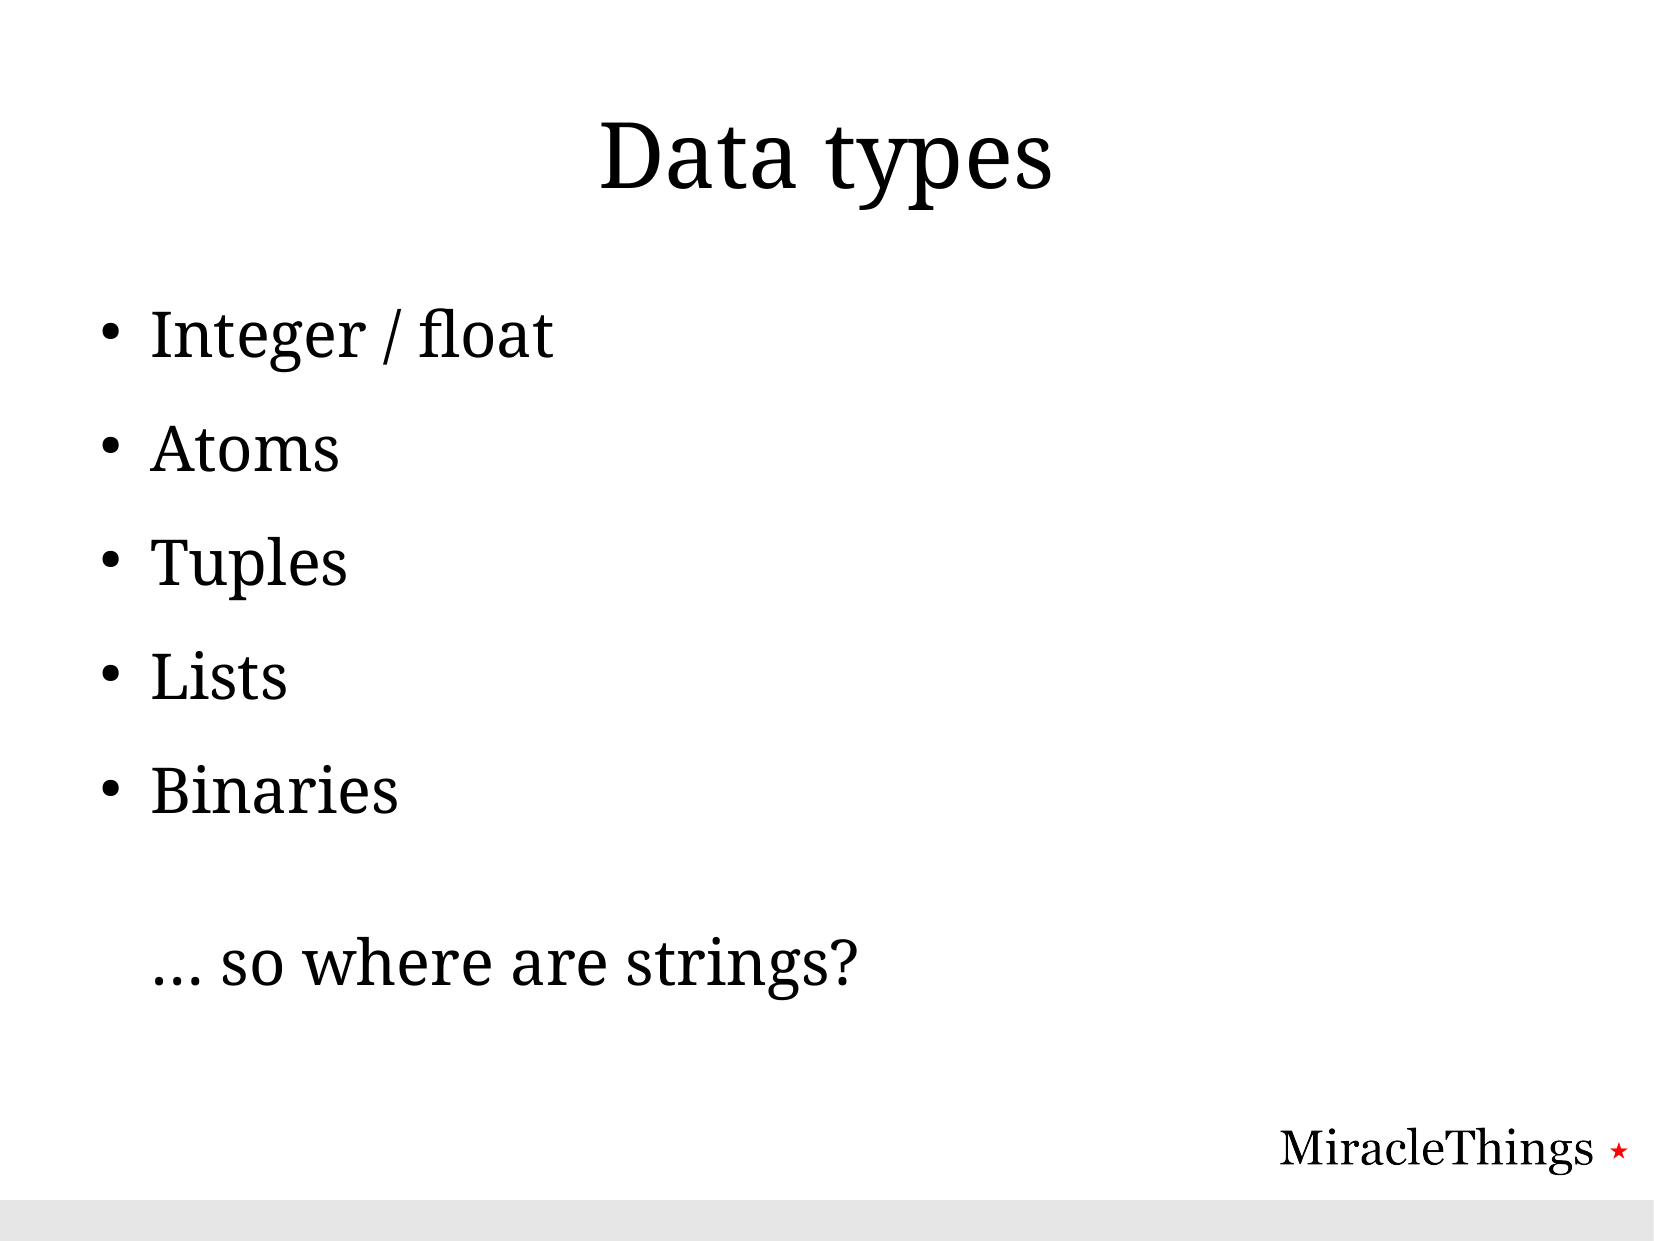

# Data types
Integer / float
Atoms
Tuples
Lists
Binaries
… so where are strings?